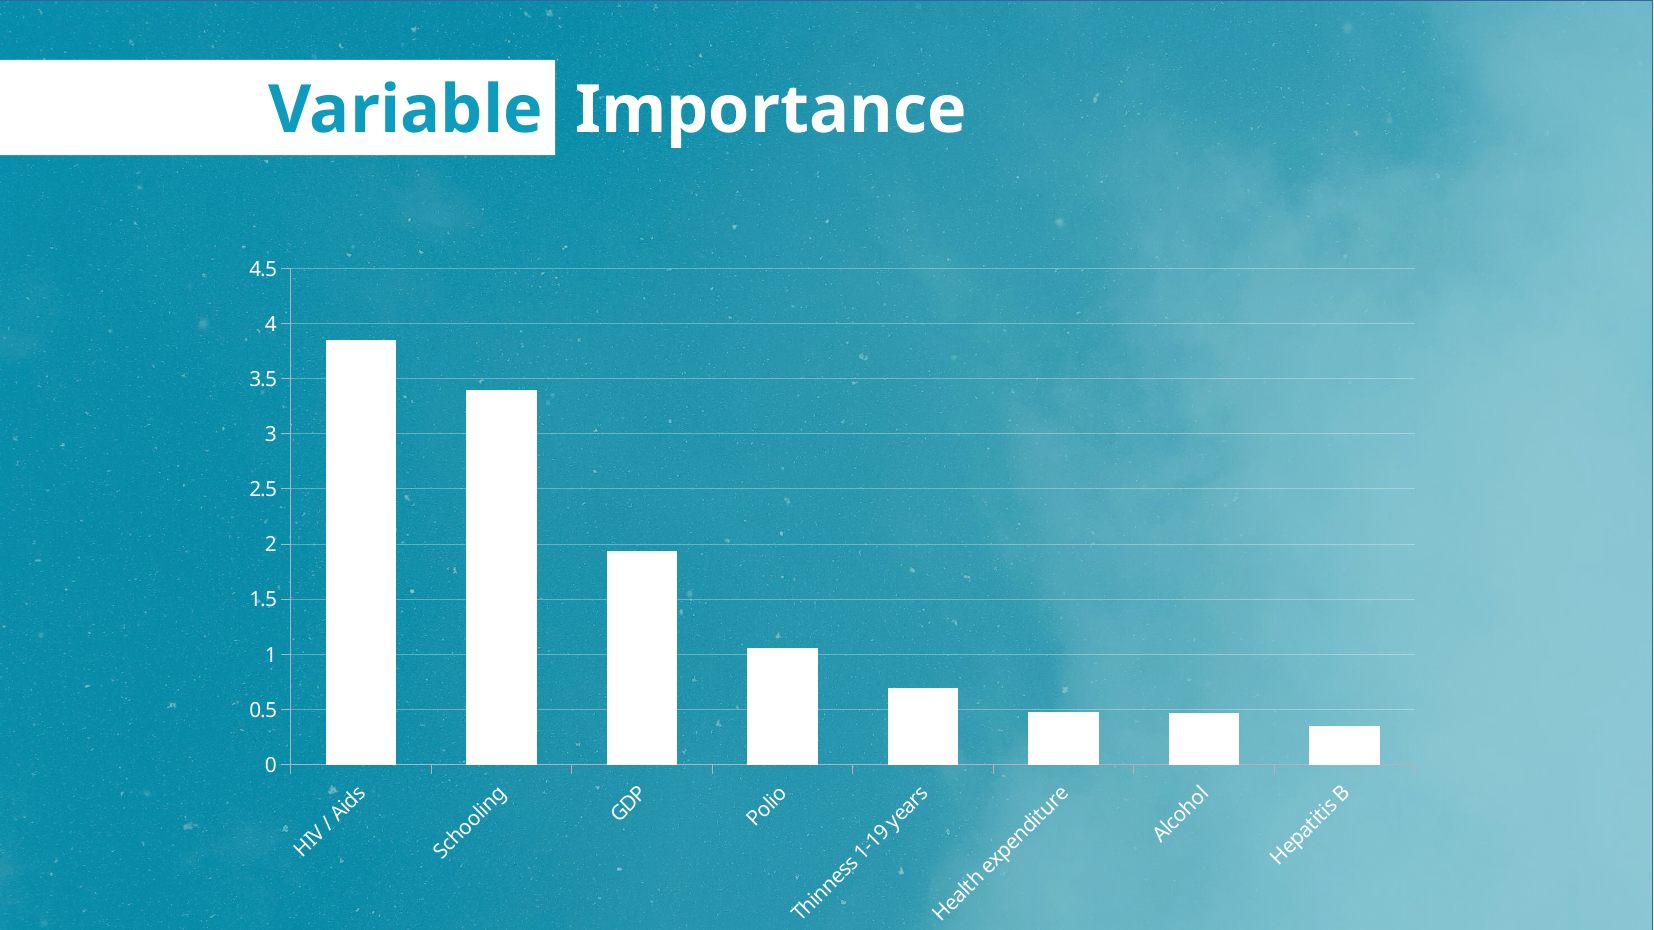

Importance
# Variable
### Chart
| Category | Sales |
|---|---|
| HIV / Aids | 3.848 |
| Schooling | 3.395 |
| GDP | 1.939 |
| Polio | 1.06 |
| Thinness 1-19 years | 0.691 |
| Health expenditure | 0.474 |
| Alcohol | 0.465 |
| Hepatitis B | 0.35 |